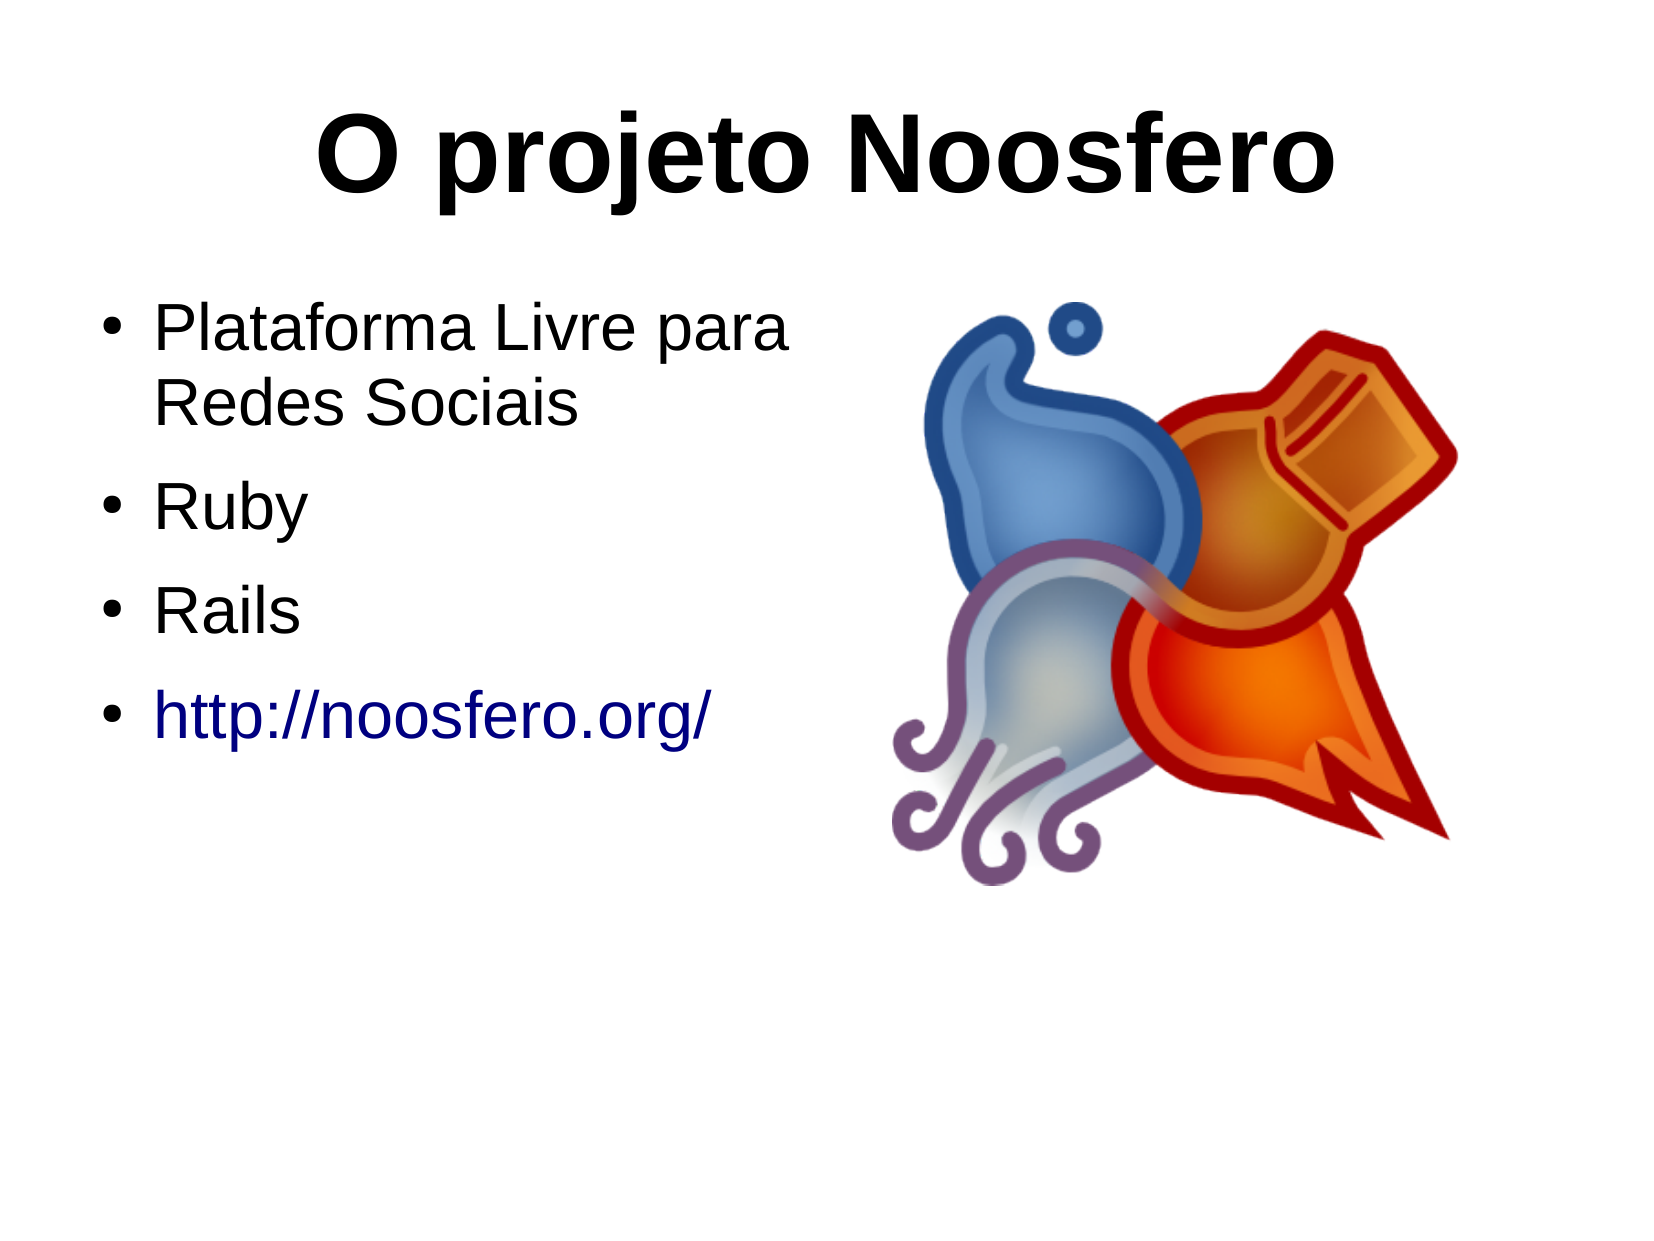

# O projeto Noosfero
Plataforma Livre para Redes Sociais
Ruby
Rails
http://noosfero.org/